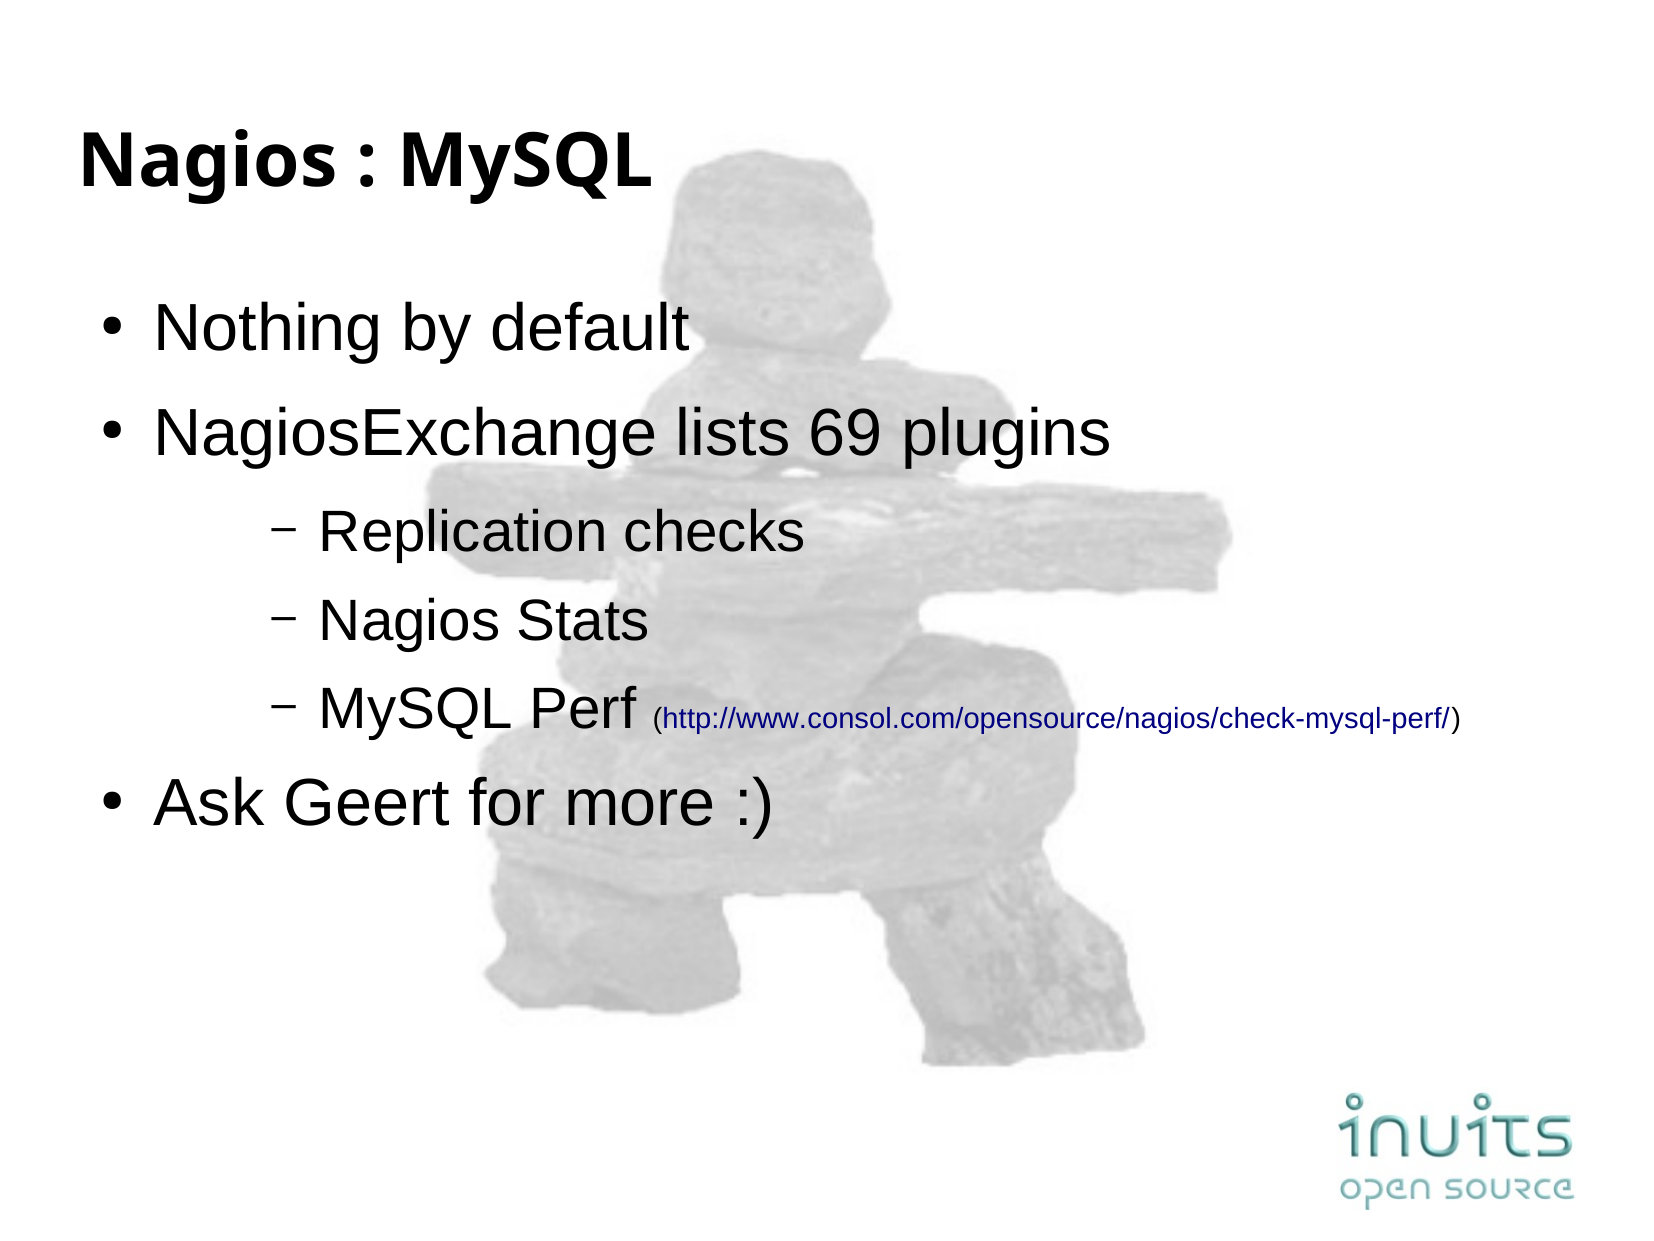

# Nagios : MySQL
Nothing by default
NagiosExchange lists 69 plugins
Replication checks
Nagios Stats
MySQL Perf (http://www.consol.com/opensource/nagios/check-mysql-perf/)
Ask Geert for more :)
22